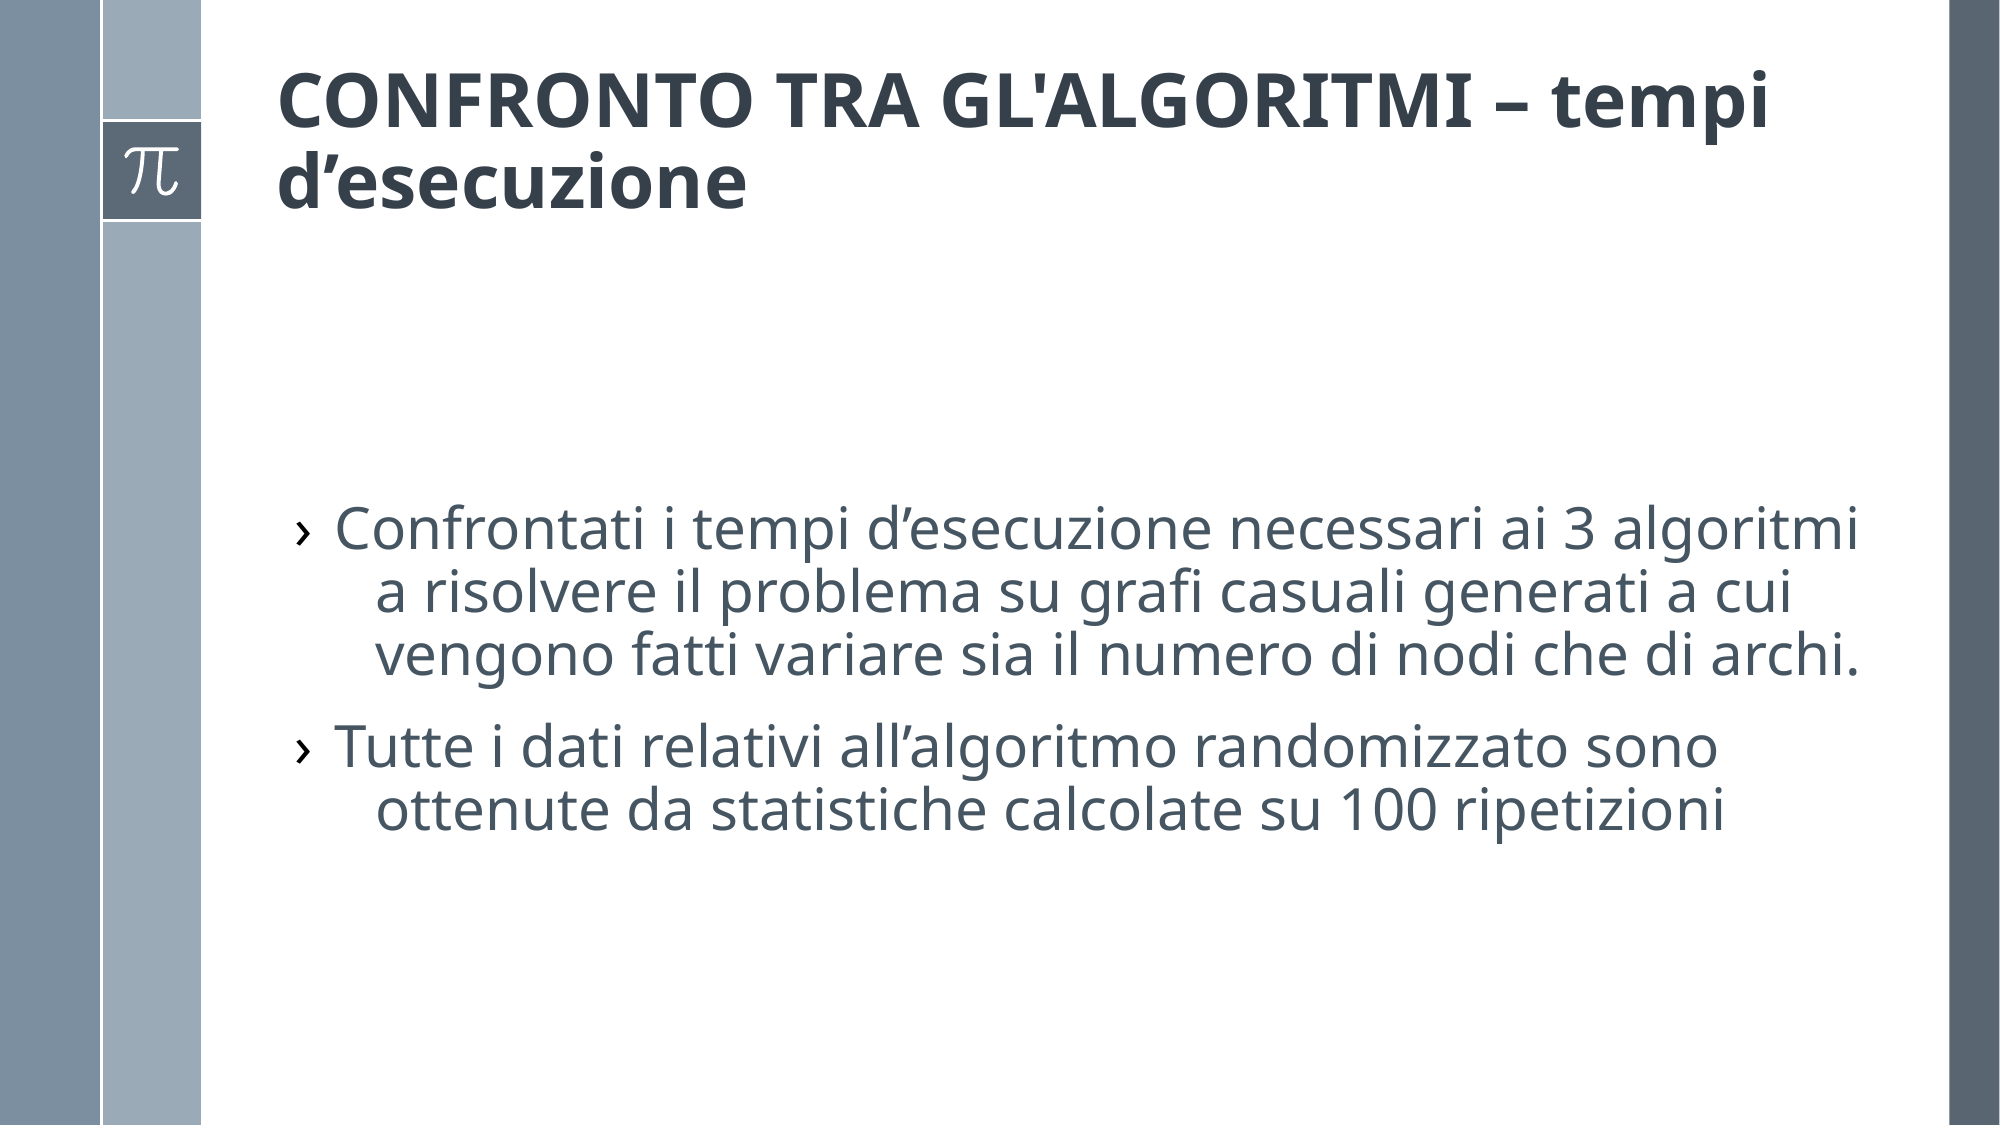

# CONFRONTO TRA GL'ALGORITMI – tempi d’esecuzione
Confrontati i tempi d’esecuzione necessari ai 3 algoritmi a risolvere il problema su grafi casuali generati a cui vengono fatti variare sia il numero di nodi che di archi.
Tutte i dati relativi all’algoritmo randomizzato sono ottenute da statistiche calcolate su 100 ripetizioni